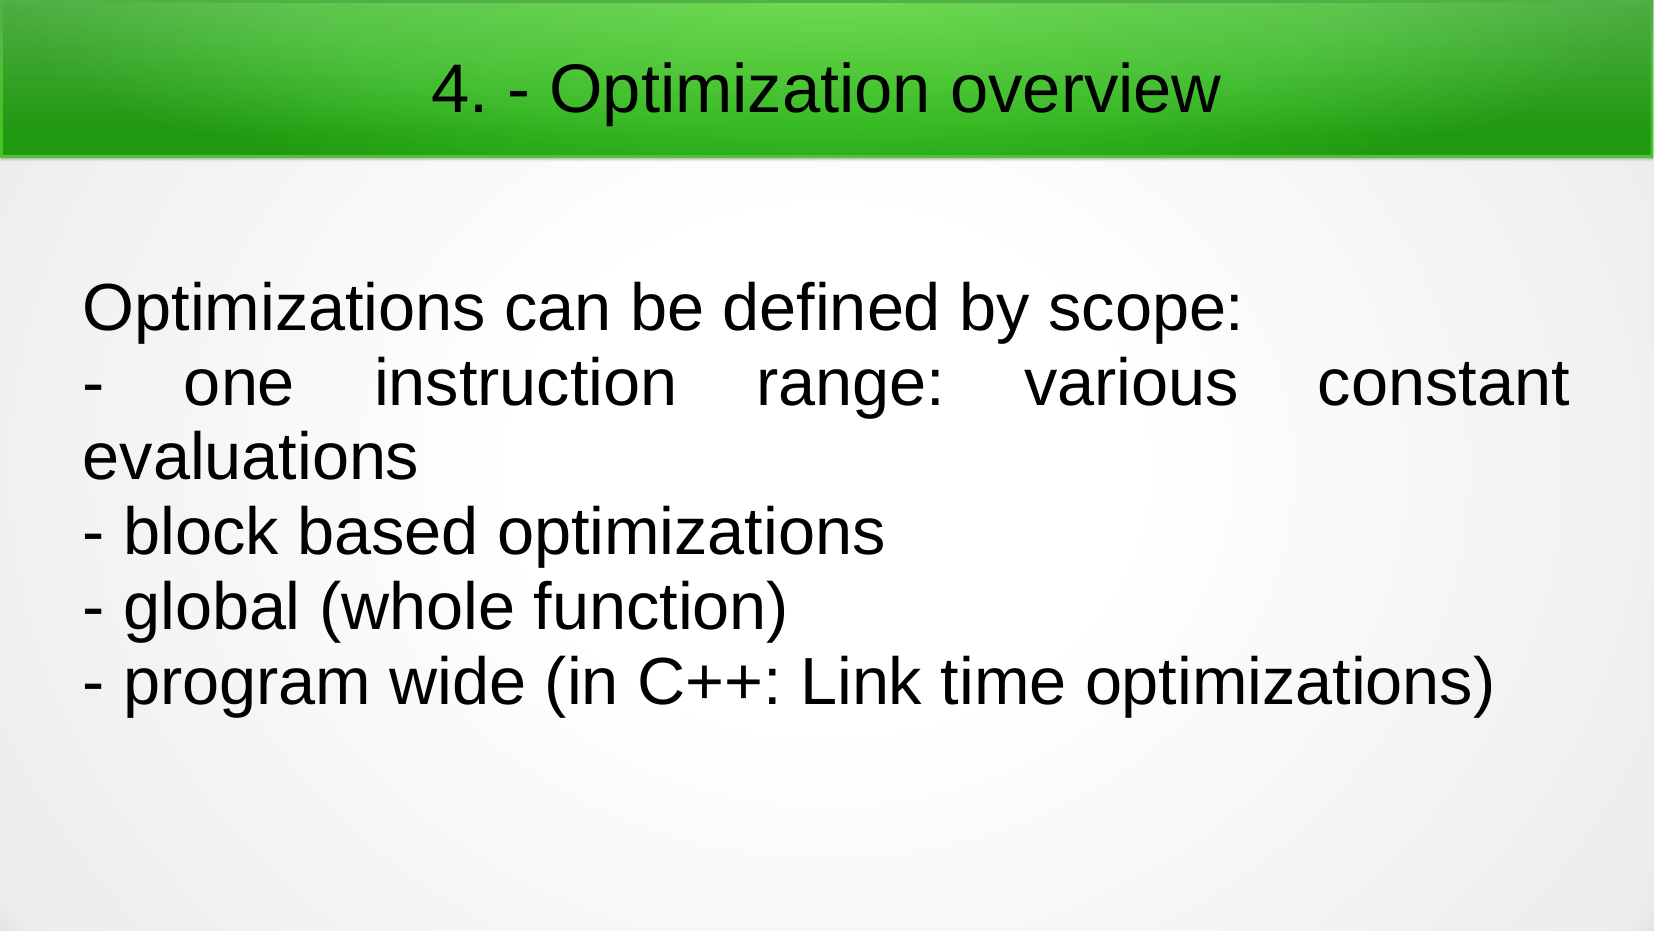

# 4. - Optimization overview
Optimizations can be defined by scope:
- one instruction range: various constant evaluations
- block based optimizations
- global (whole function)
- program wide (in C++: Link time optimizations)